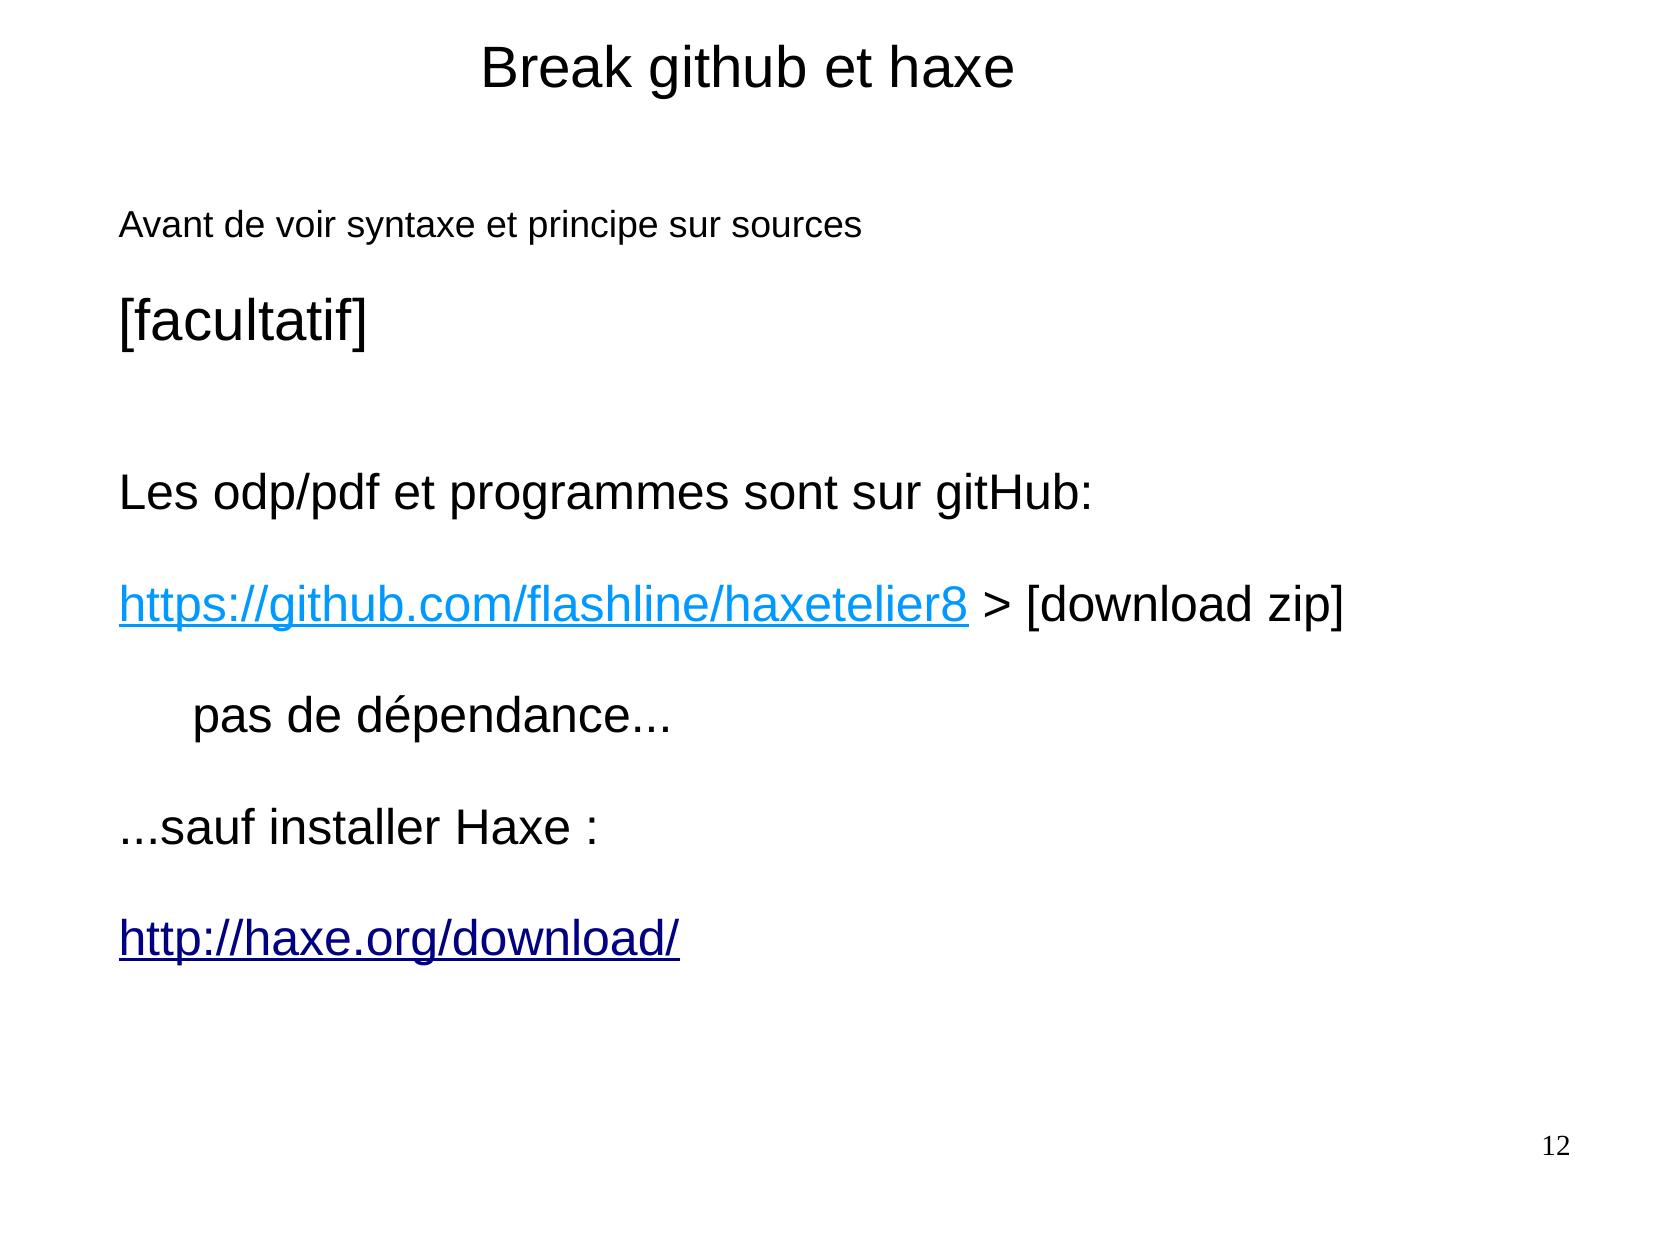

Break github et haxe
Avant de voir syntaxe et principe sur sources
[facultatif]
Les odp/pdf et programmes sont sur gitHub:
https://github.com/flashline/haxetelier8 > [download zip]
	pas de dépendance...
...sauf installer Haxe :
http://haxe.org/download/
12